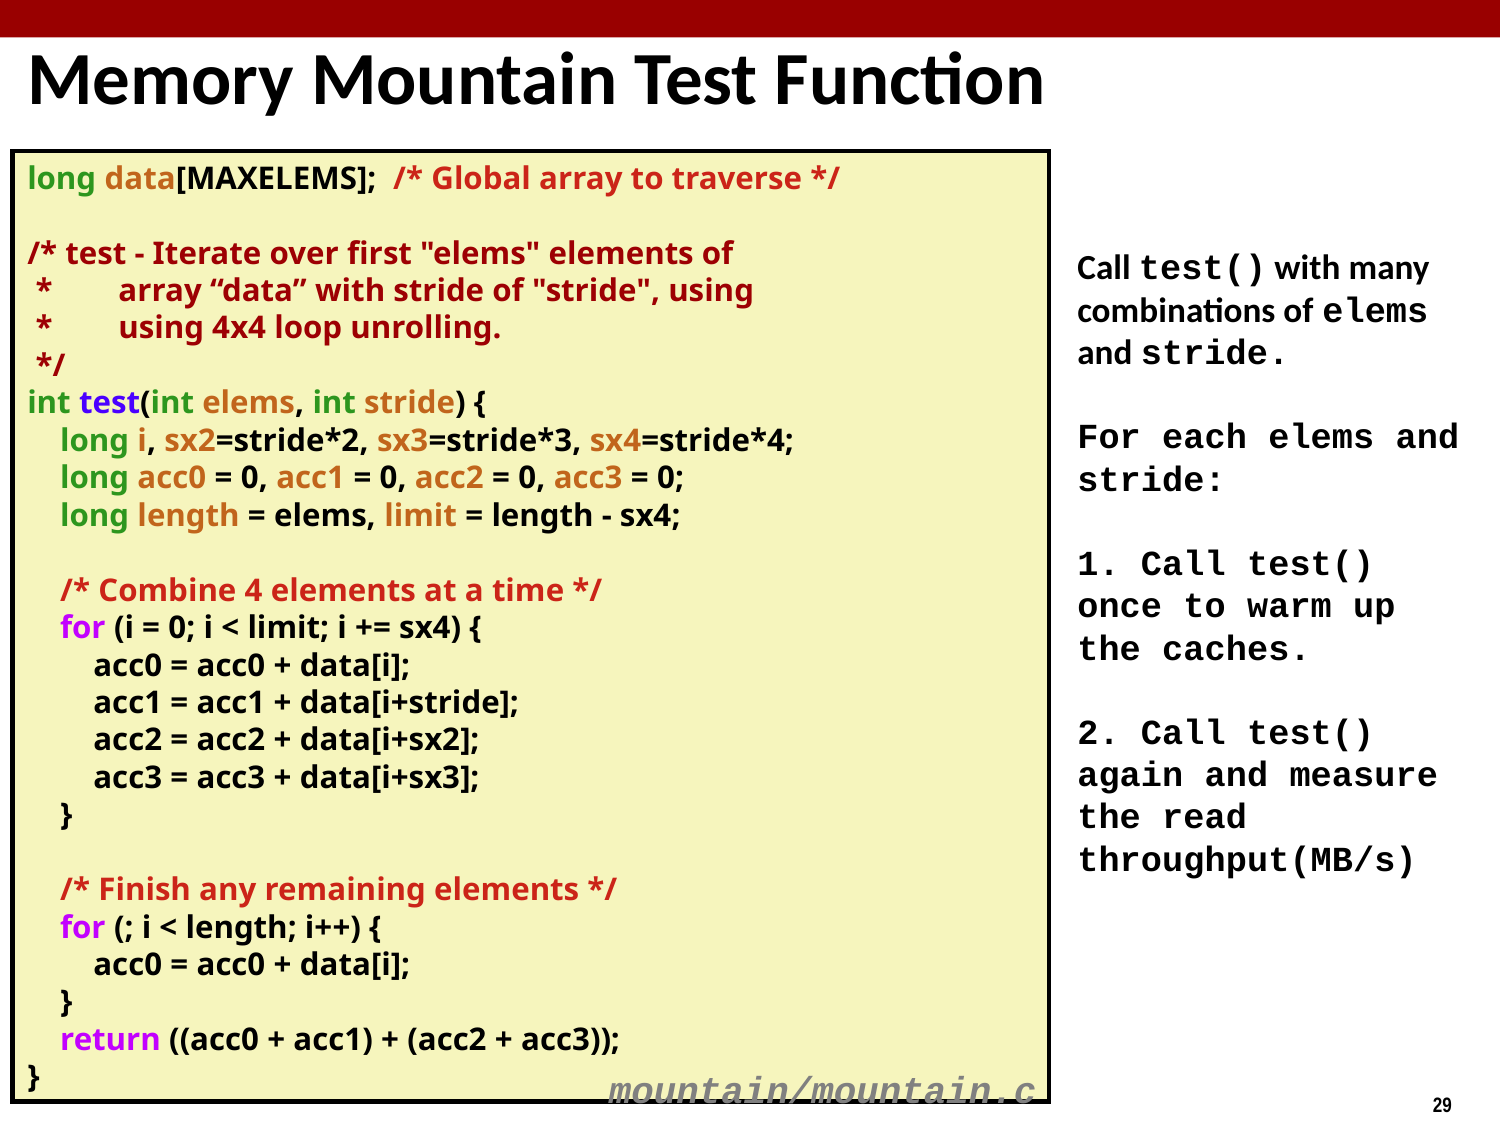

# Memory Mountain Test Function
long data[MAXELEMS]; /* Global array to traverse */
/* test - Iterate over first "elems" elements of
 * array “data” with stride of "stride", using
 * using 4x4 loop unrolling.
 */
int test(int elems, int stride) {
 long i, sx2=stride*2, sx3=stride*3, sx4=stride*4;
 long acc0 = 0, acc1 = 0, acc2 = 0, acc3 = 0;
 long length = elems, limit = length - sx4;
 /* Combine 4 elements at a time */
 for (i = 0; i < limit; i += sx4) {
 acc0 = acc0 + data[i];
 acc1 = acc1 + data[i+stride];
 acc2 = acc2 + data[i+sx2];
 acc3 = acc3 + data[i+sx3];
 }
 /* Finish any remaining elements */
 for (; i < length; i++) {
 acc0 = acc0 + data[i];
 }
 return ((acc0 + acc1) + (acc2 + acc3));
}
Call test() with many combinations of elems
and stride.
For each elems and stride:
1. Call test() once to warm up the caches.
2. Call test() again and measure the read throughput(MB/s)
mountain/mountain.c